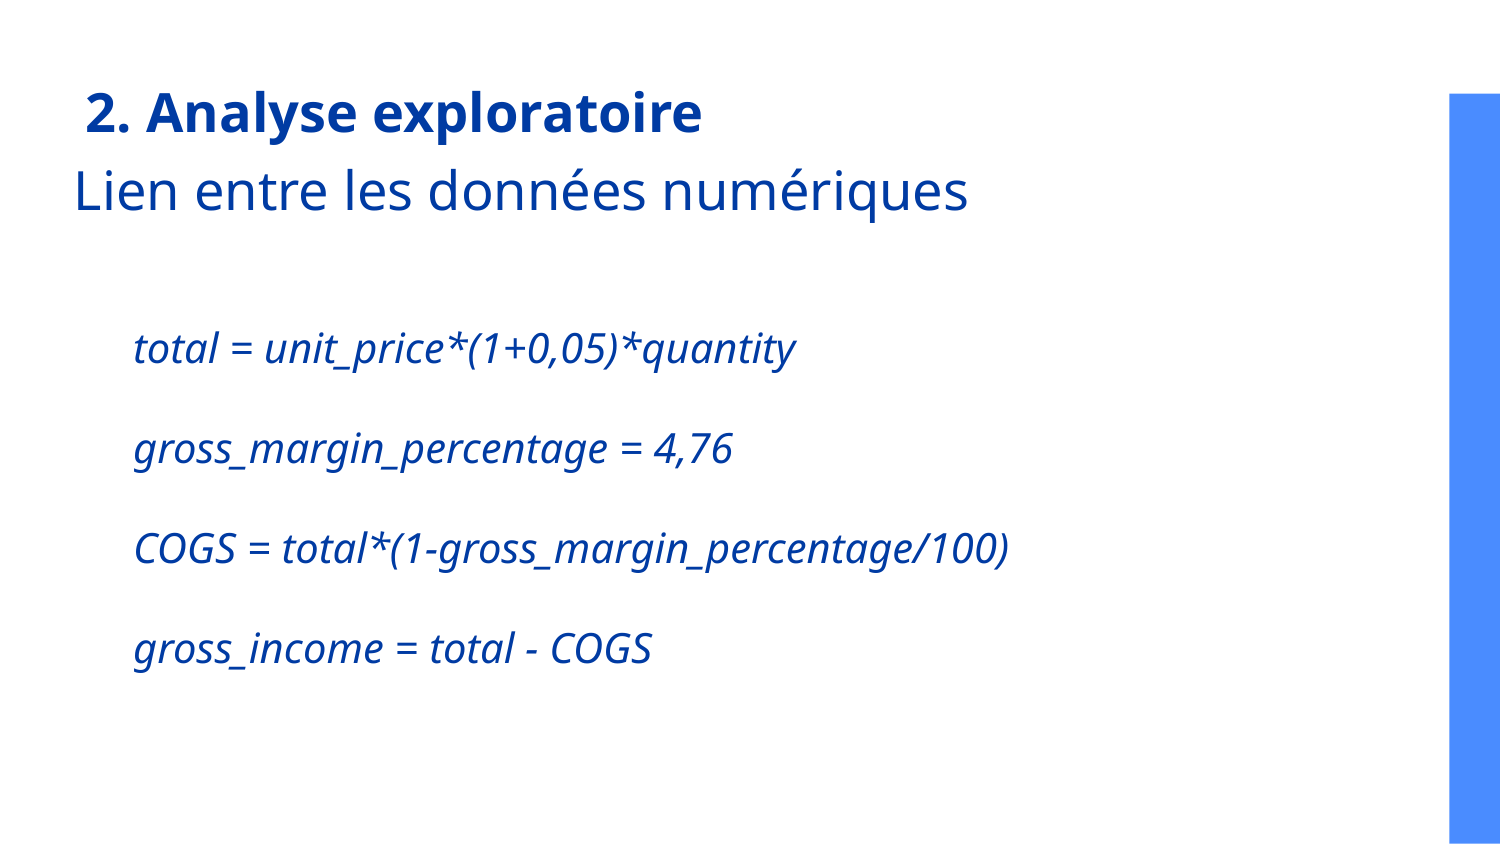

# 2. Analyse exploratoire
Lien entre les données numériques
total = unit_price*(1+0,05)*quantity
gross_margin_percentage = 4,76
COGS = total*(1-gross_margin_percentage/100)
gross_income = total - COGS